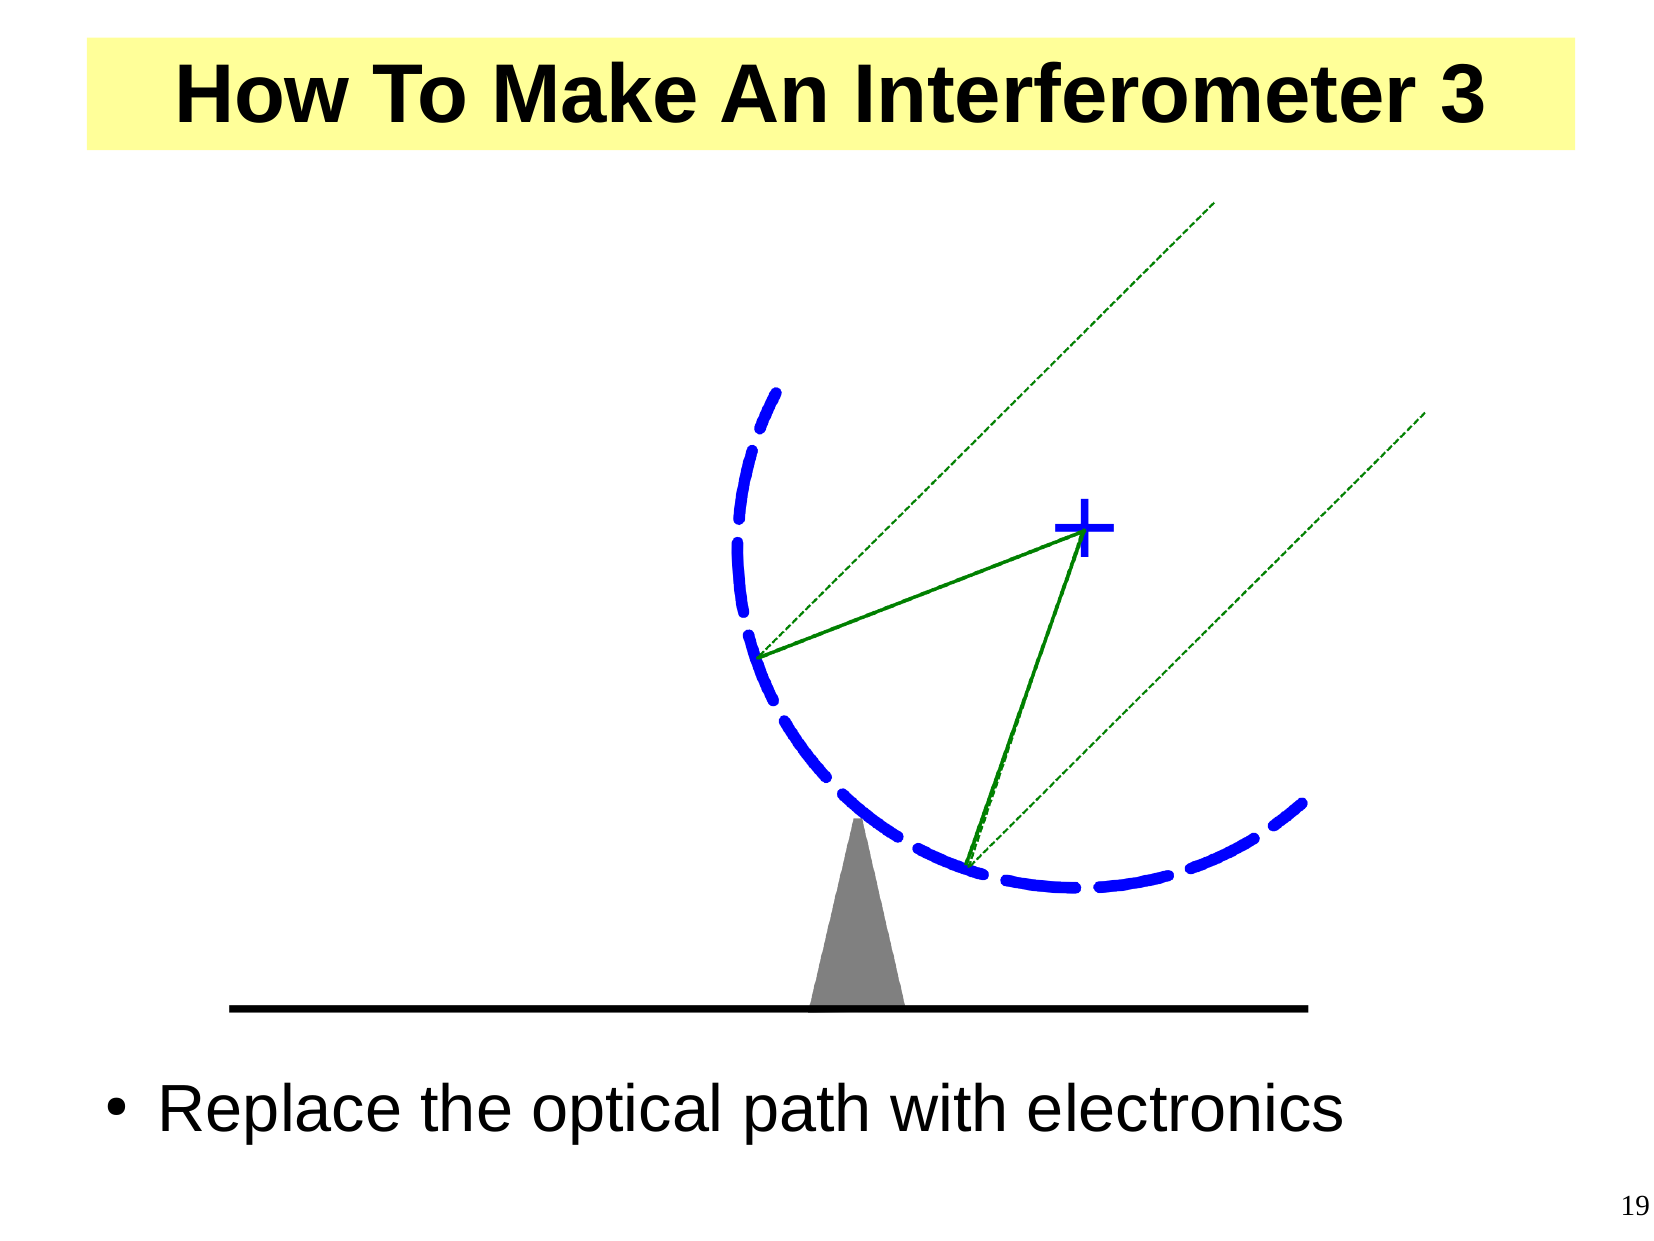

# How To Make An Interferometer 3
Replace the optical path with electronics
19